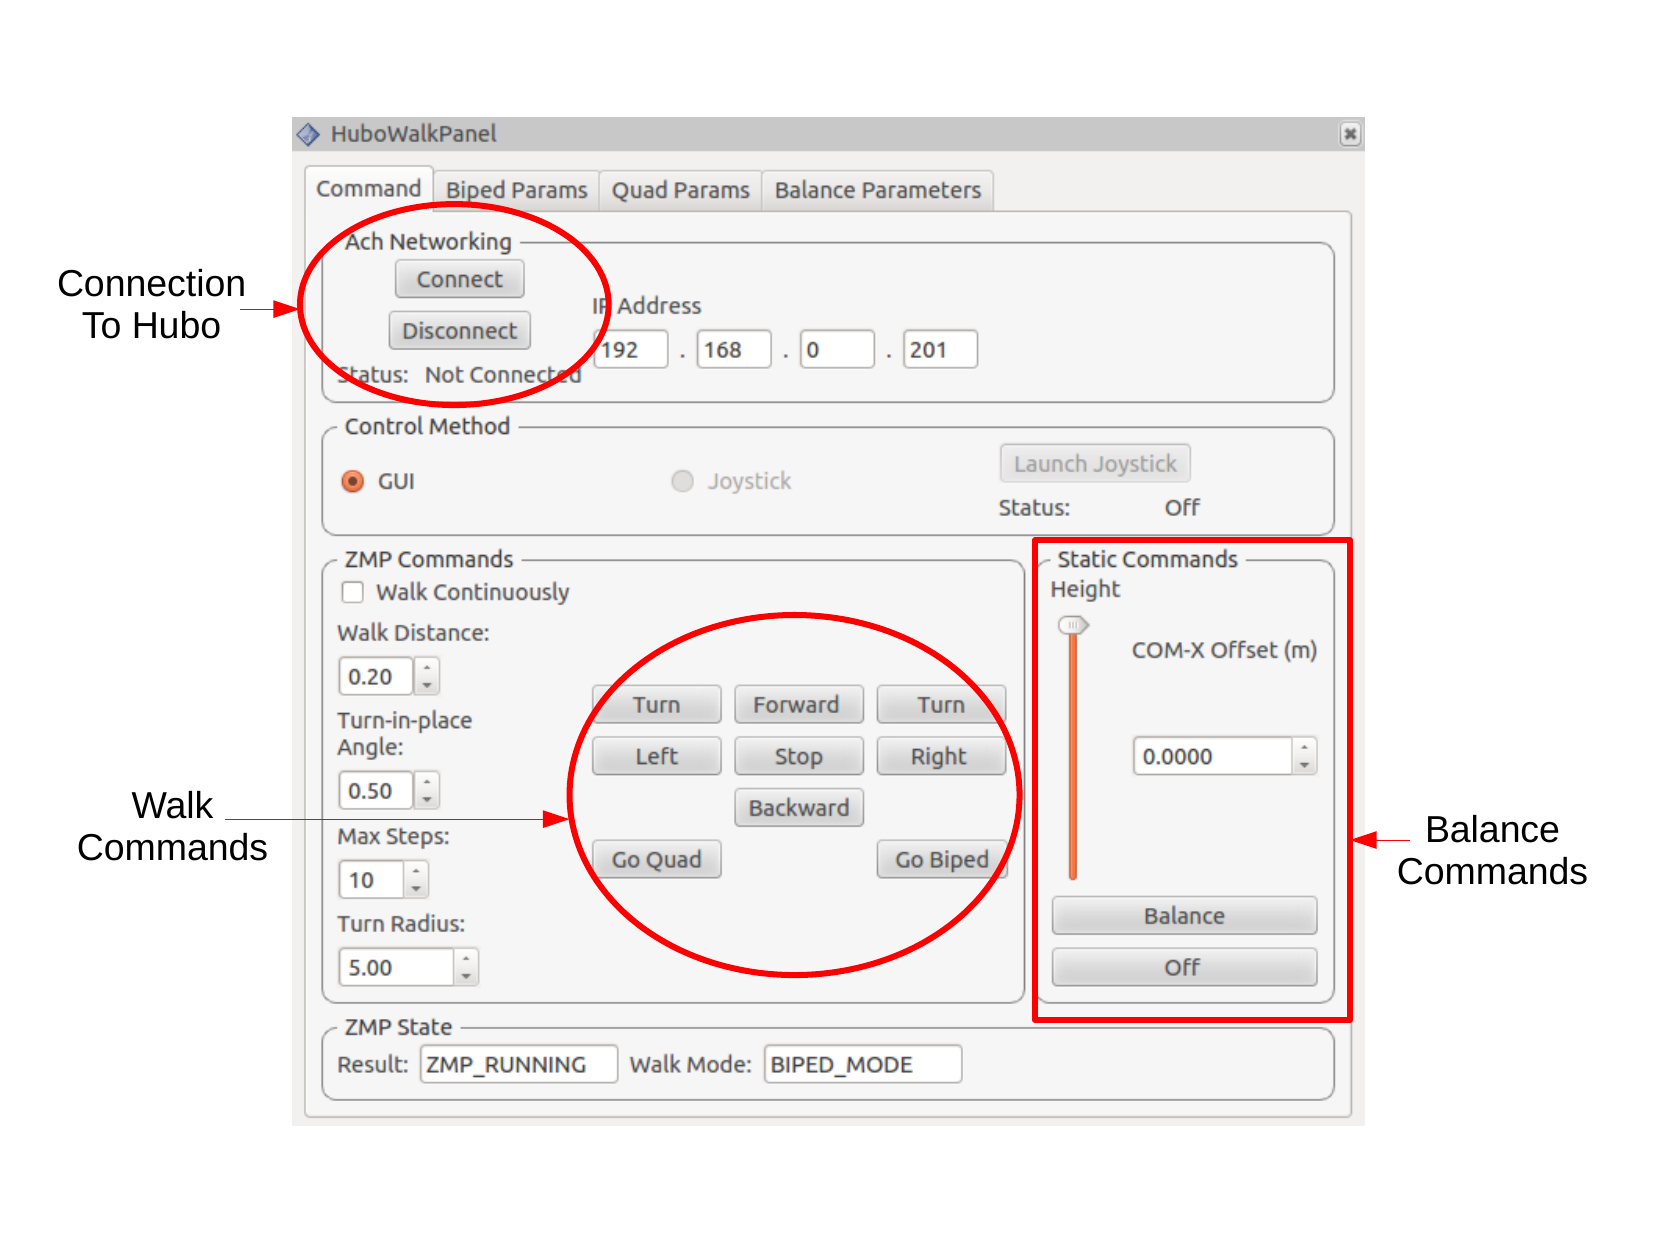

Connection
To Hubo
Walk Commands
Balance Commands